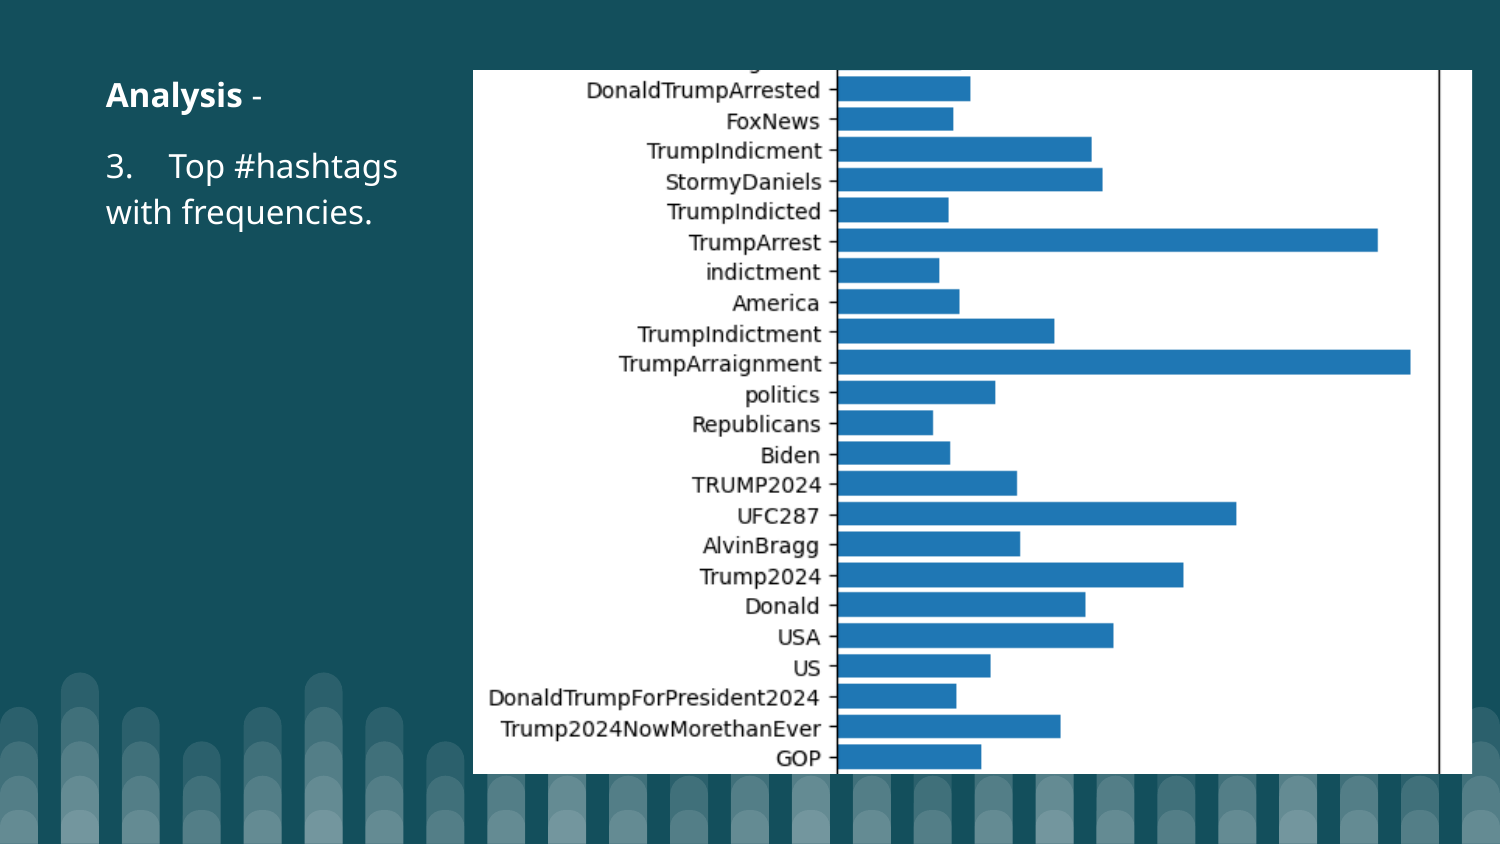

# Analysis -
3. Top #hashtags with frequencies.